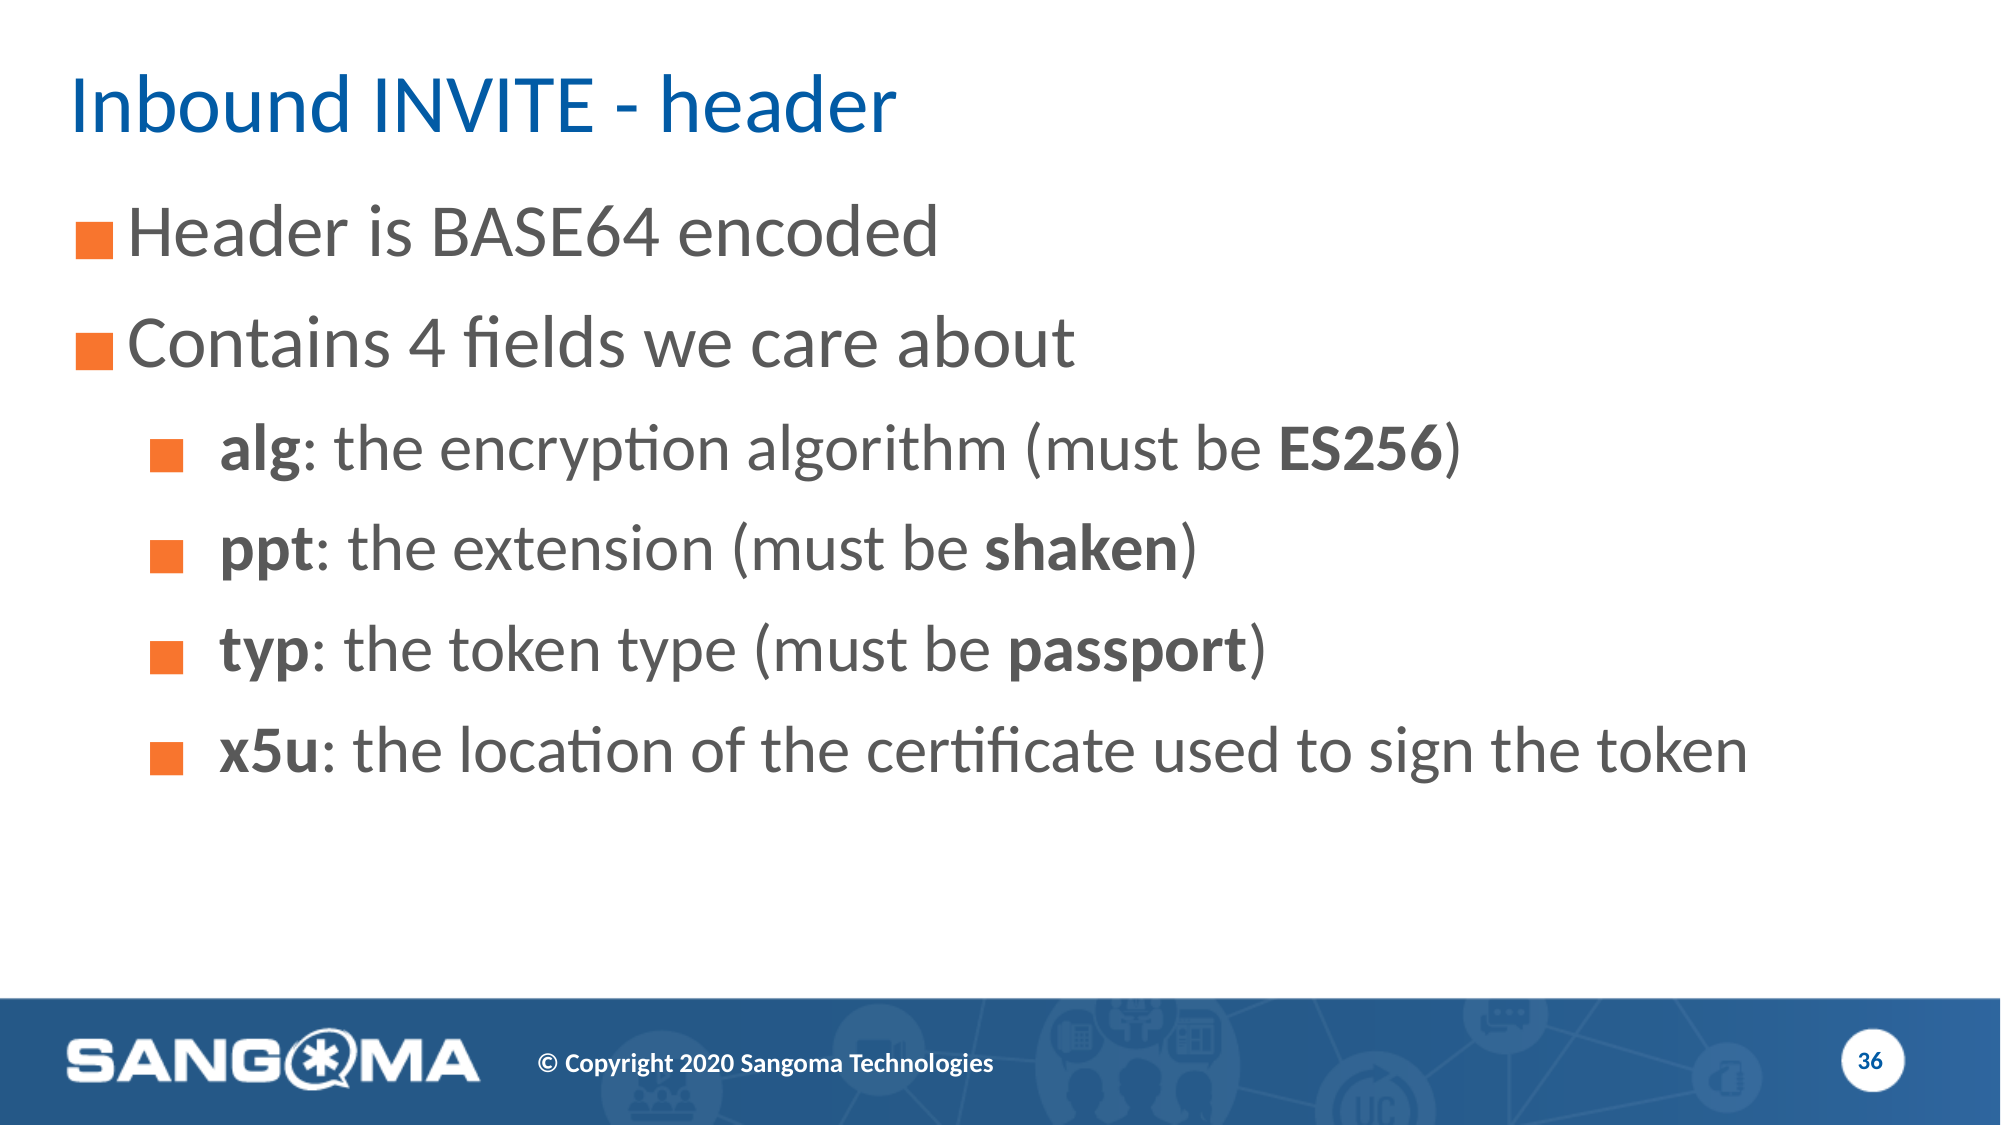

# Inbound INVITE - header
Header is BASE64 encoded
Contains 4 fields we care about
alg: the encryption algorithm (must be ES256)
ppt: the extension (must be shaken)
typ: the token type (must be passport)
x5u: the location of the certificate used to sign the token